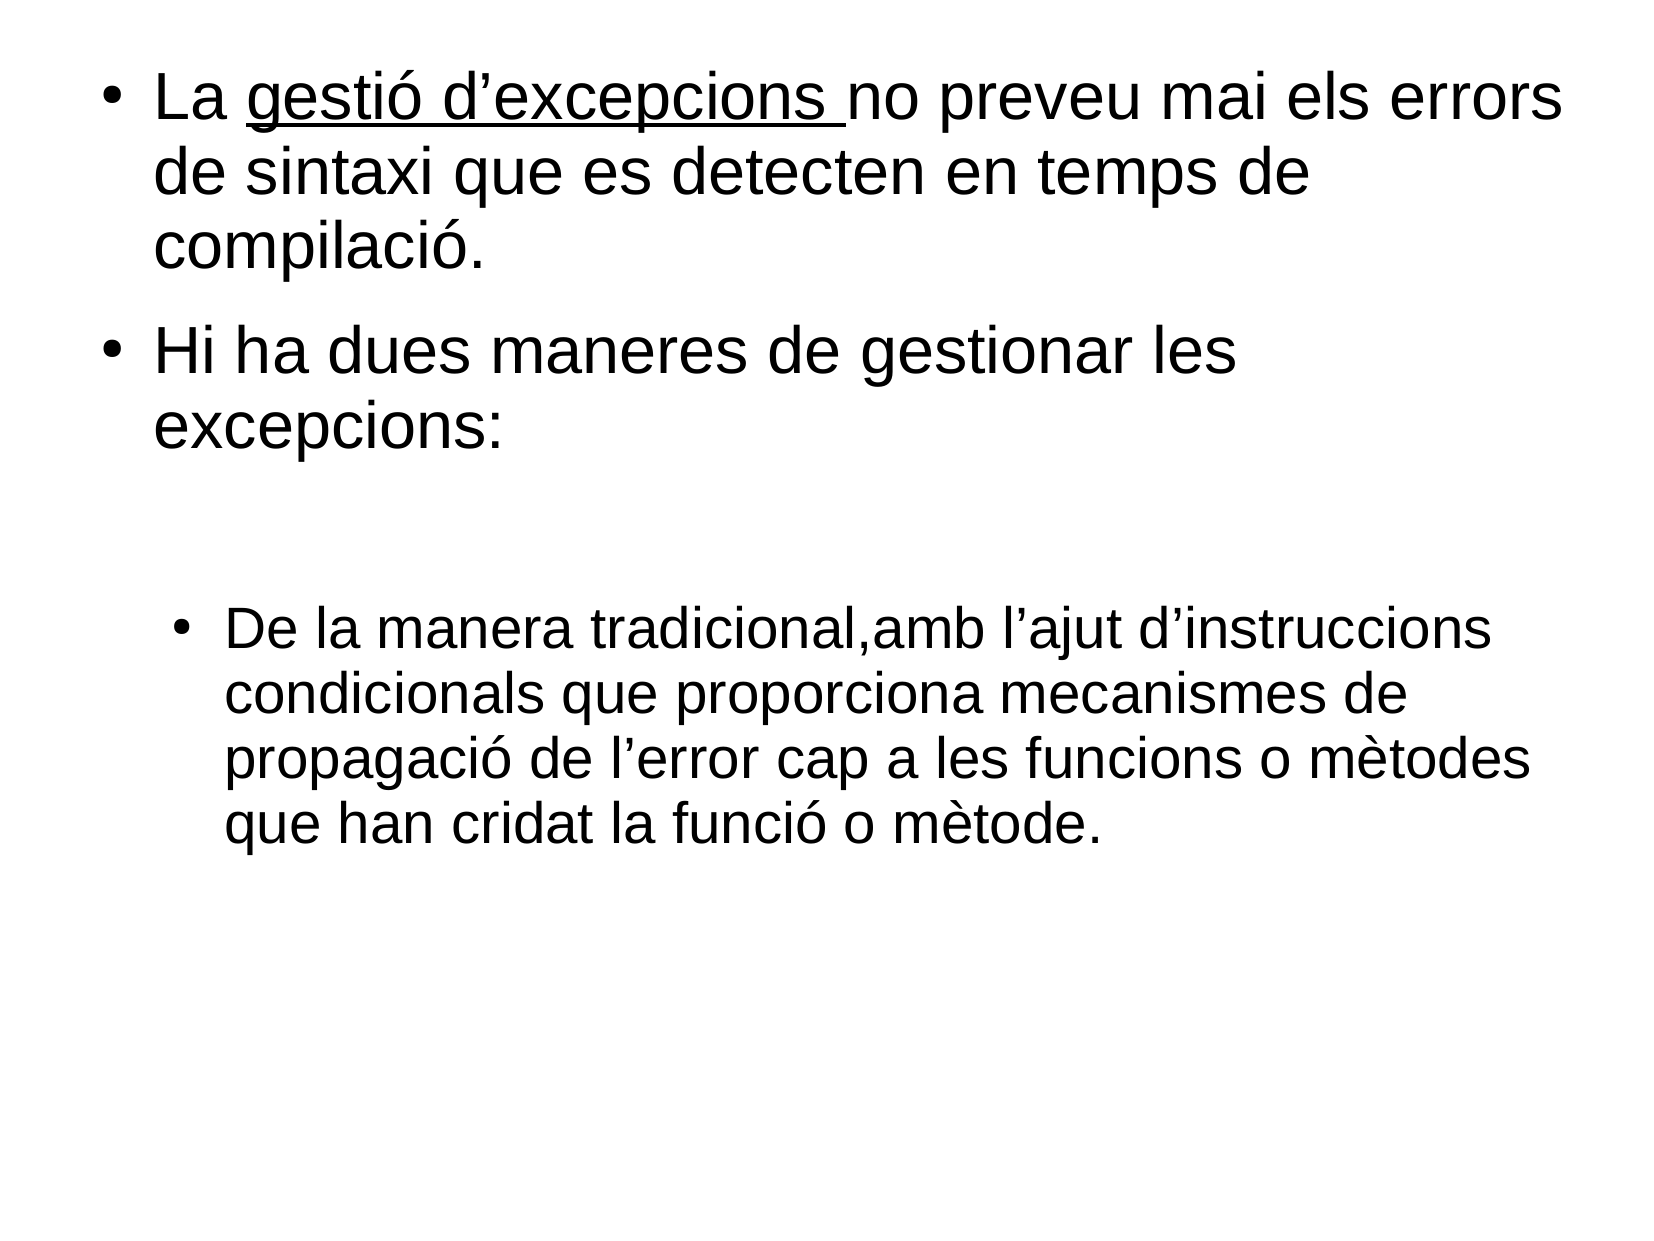

# La gestió d’excepcions no preveu mai els errors de sintaxi que es detecten en temps de compilació.
Hi ha dues maneres de gestionar les excepcions:
De la manera tradicional,amb l’ajut d’instruccions condicionals que proporciona mecanismes de propagació de l’error cap a les funcions o mètodes que han cridat la funció o mètode.